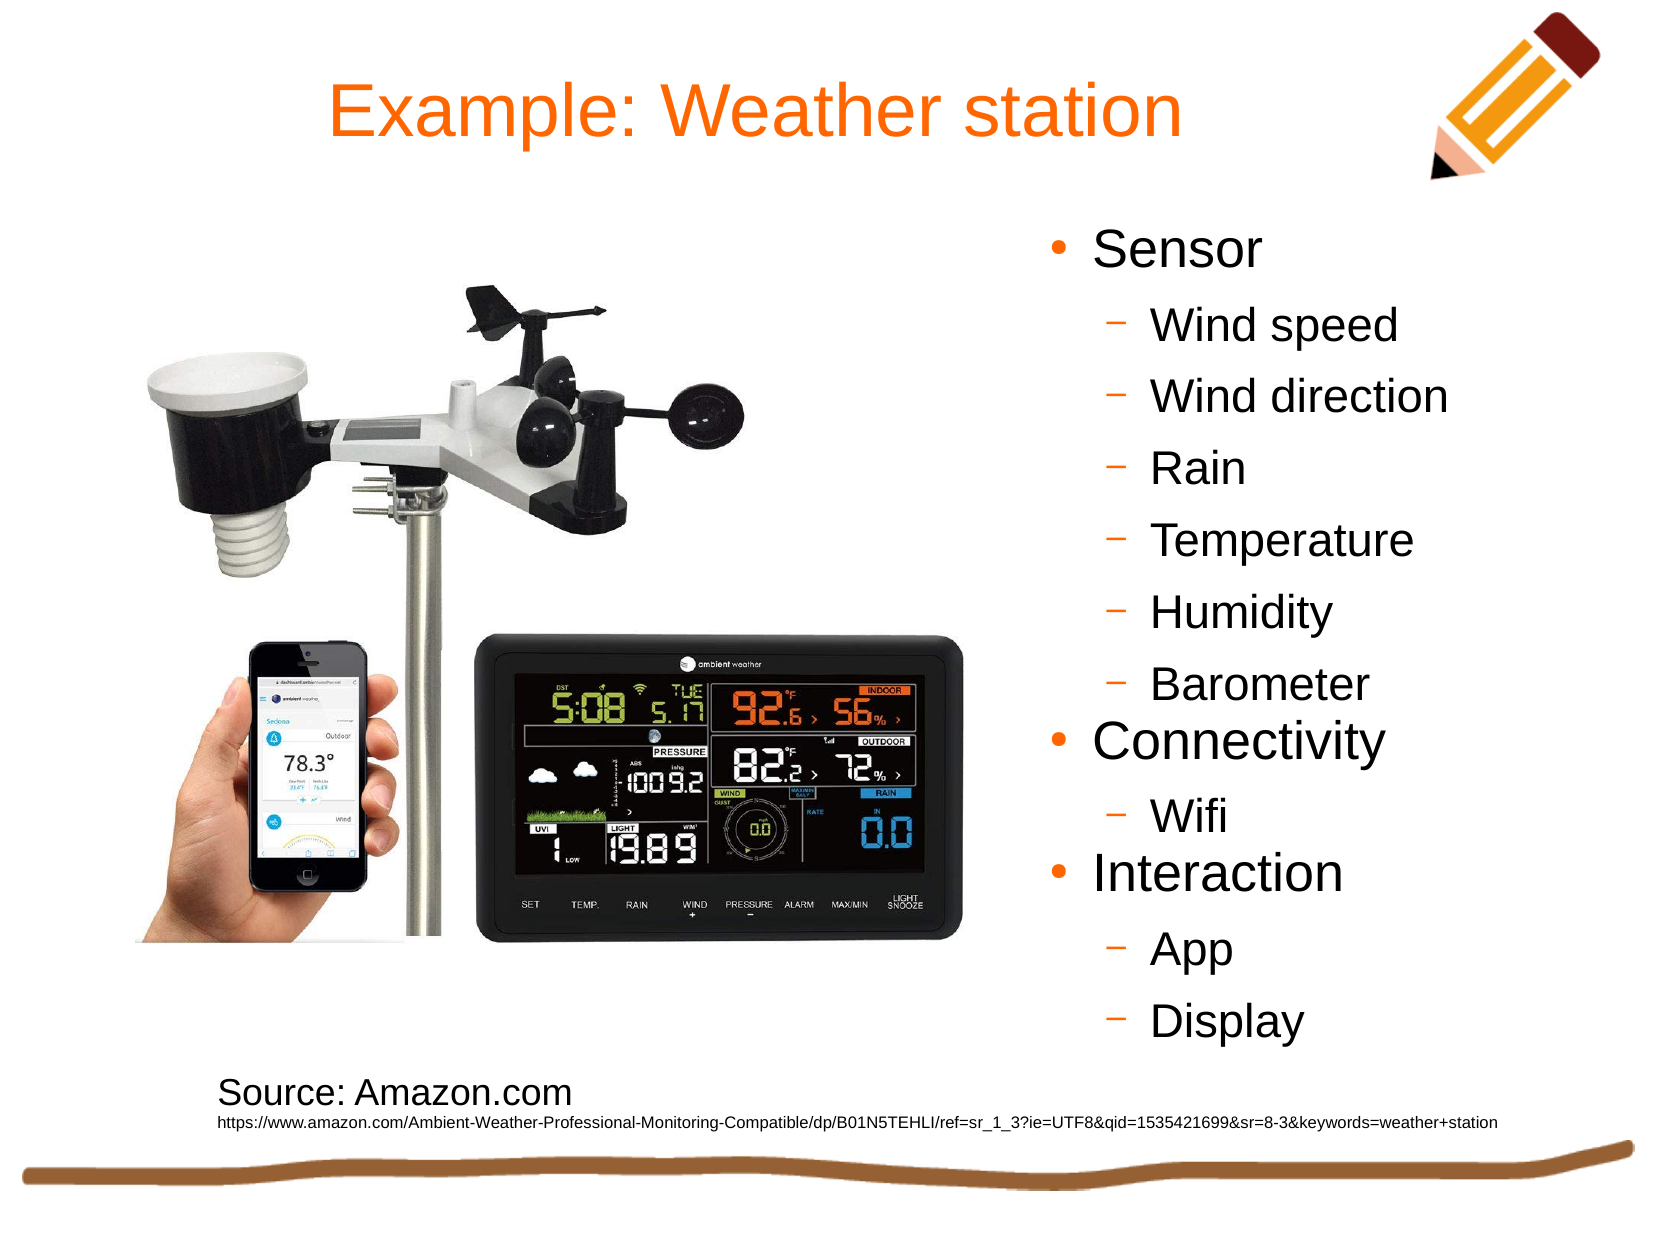

# Example: Weather station
Sensor
Wind speed
Wind direction
Rain
Temperature
Humidity
Barometer
Connectivity
Wifi
Interaction
App
Display
Source: Amazon.com
https://www.amazon.com/Ambient-Weather-Professional-Monitoring-Compatible/dp/B01N5TEHLI/ref=sr_1_3?ie=UTF8&qid=1535421699&sr=8-3&keywords=weather+station